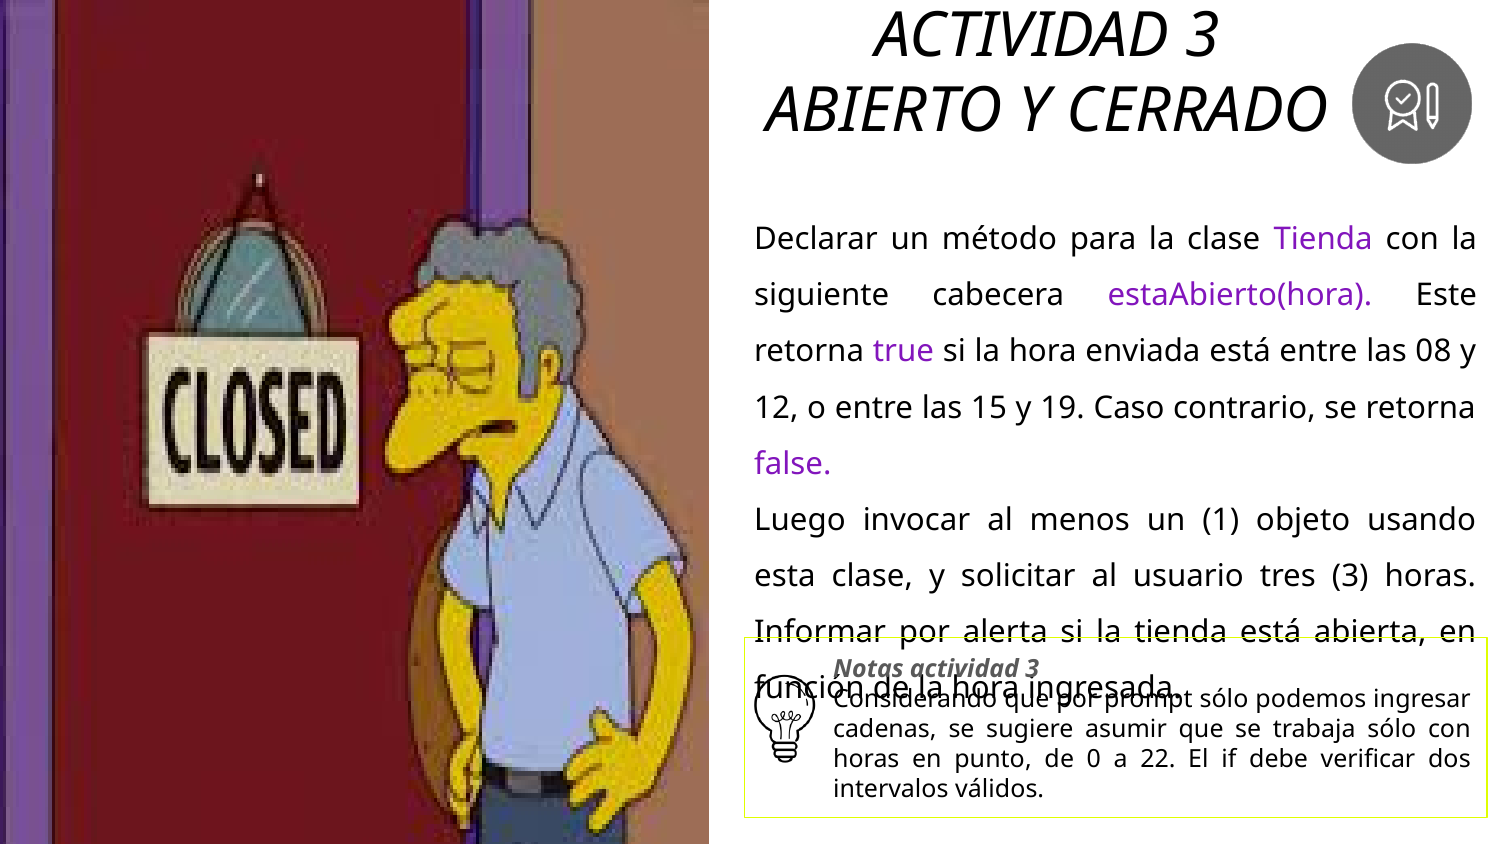

ACTIVIDAD 3
ABIERTO Y CERRADO
Declarar un método para la clase Tienda con la siguiente cabecera estaAbierto(hora). Este retorna true si la hora enviada está entre las 08 y 12, o entre las 15 y 19. Caso contrario, se retorna false.
Luego invocar al menos un (1) objeto usando esta clase, y solicitar al usuario tres (3) horas. Informar por alerta si la tienda está abierta, en función de la hora ingresada.
Notas actividad 3
Considerando que por prompt sólo podemos ingresar cadenas, se sugiere asumir que se trabaja sólo con horas en punto, de 0 a 22. El if debe verificar dos intervalos válidos.